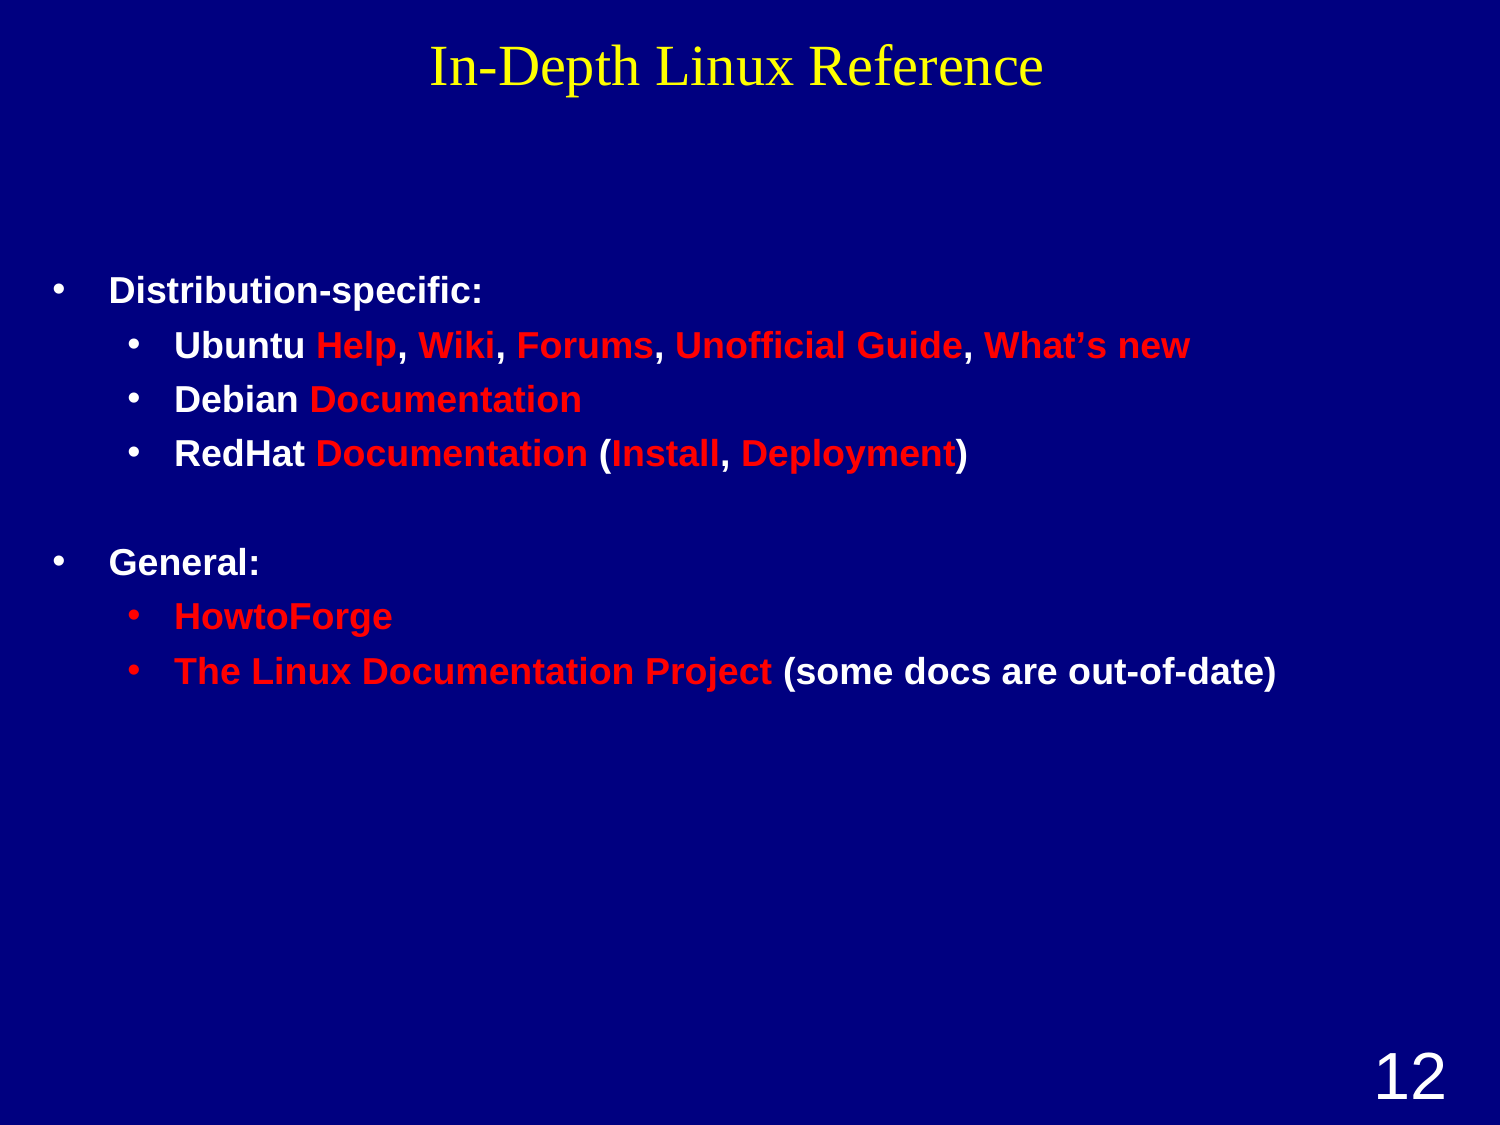

# In-Depth Linux Reference
Distribution-specific:
Ubuntu Help, Wiki, Forums, Unofficial Guide, What’s new
Debian Documentation
RedHat Documentation (Install, Deployment)
General:
HowtoForge
The Linux Documentation Project (some docs are out-of-date)